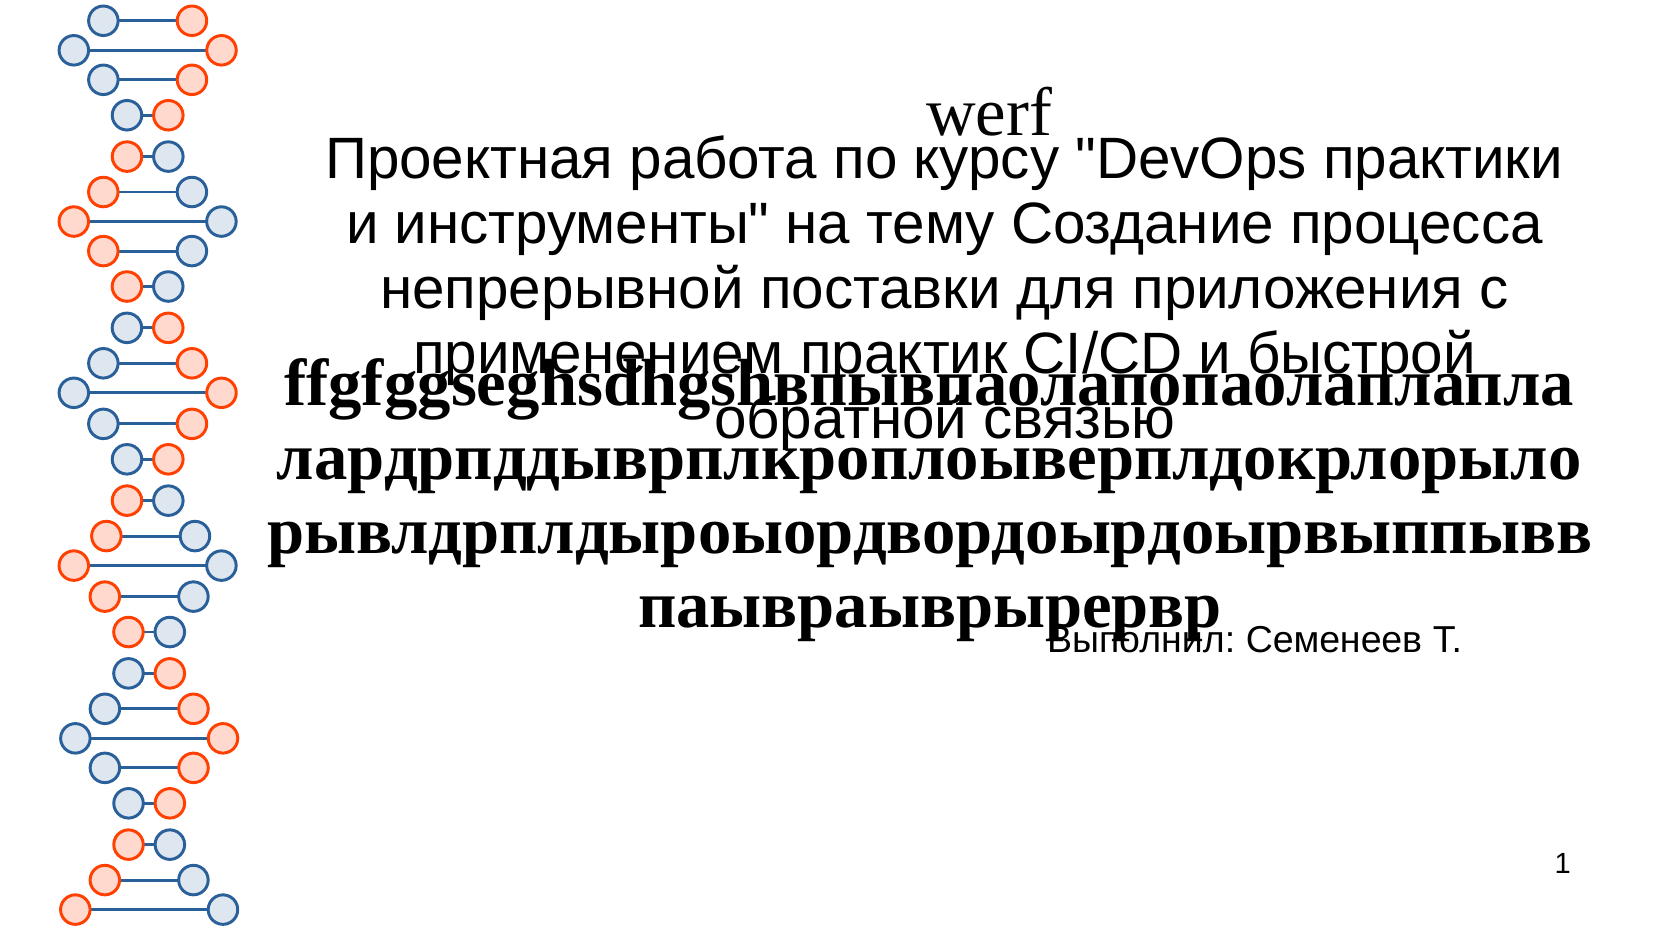

# werf
Проектная работа по курсу "DevOps практики и инструменты" на тему Создание процесса непрерывной поставки для приложения с применением практик CI/CD и быстрой обратной связью
 Выполнил: Семенеев Т.
ffgfggseghsdhgshвпывпаолапопаолаплаплалардрпддыврплкроплоыверплдокрлорылорывлдрплдыроыордвордоырдоырвыппыввпаывраыврырервр
1